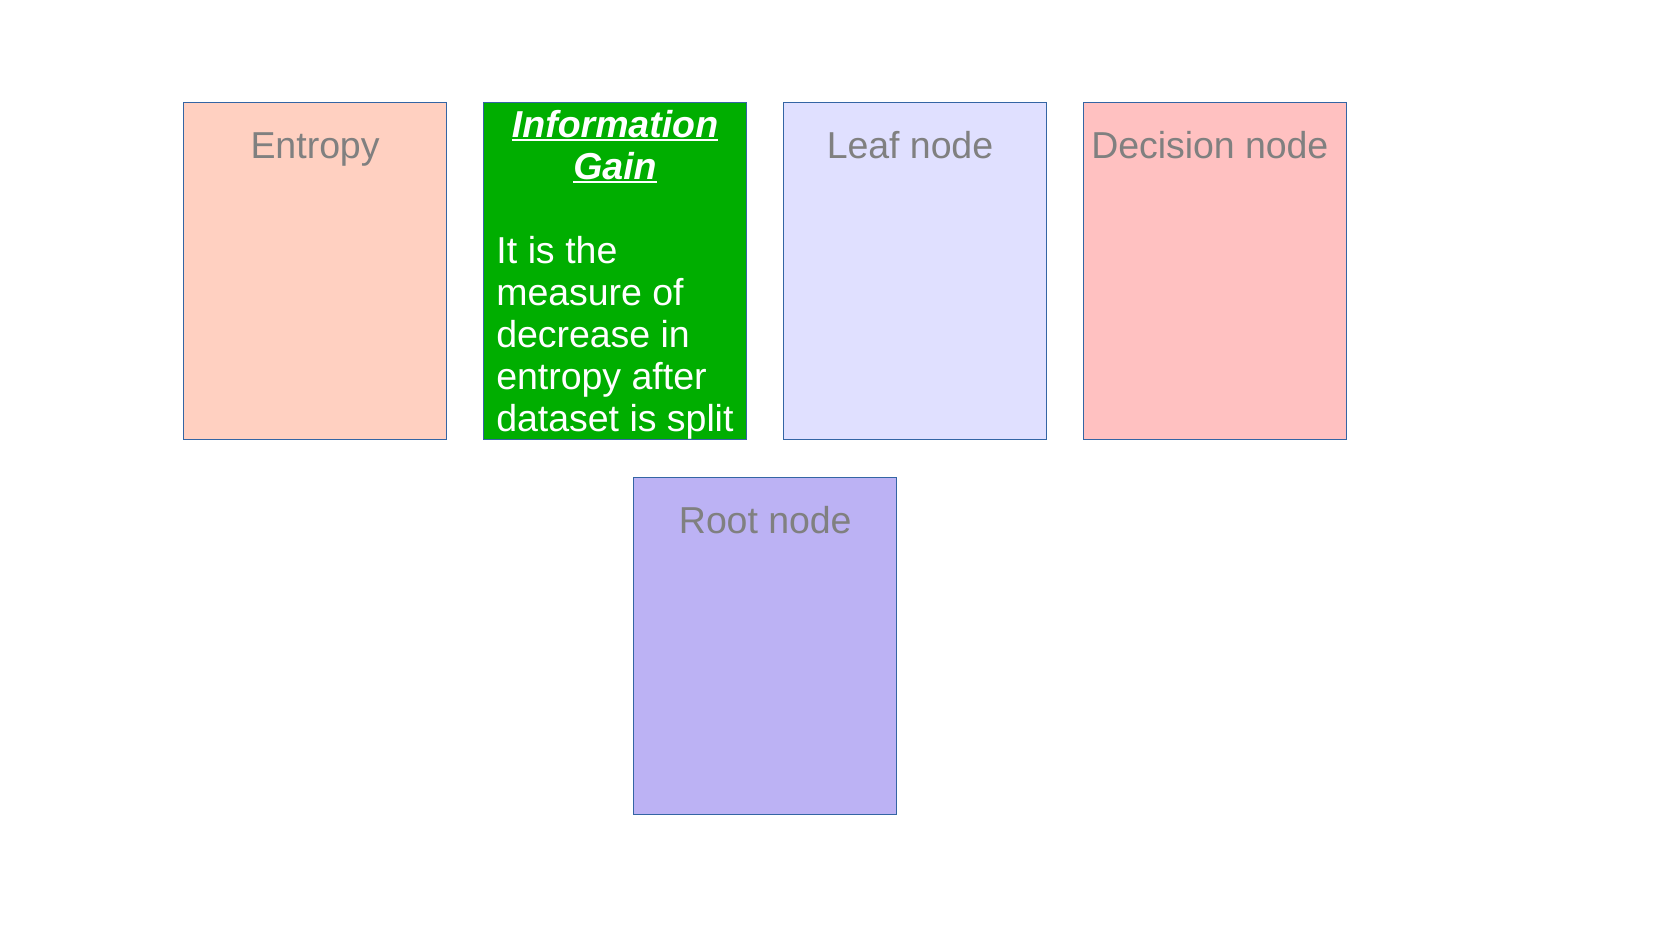

Entropy
Information
Gain
It is the
measure of
decrease in
entropy after
dataset is split
Leaf node
Decision node
Root node